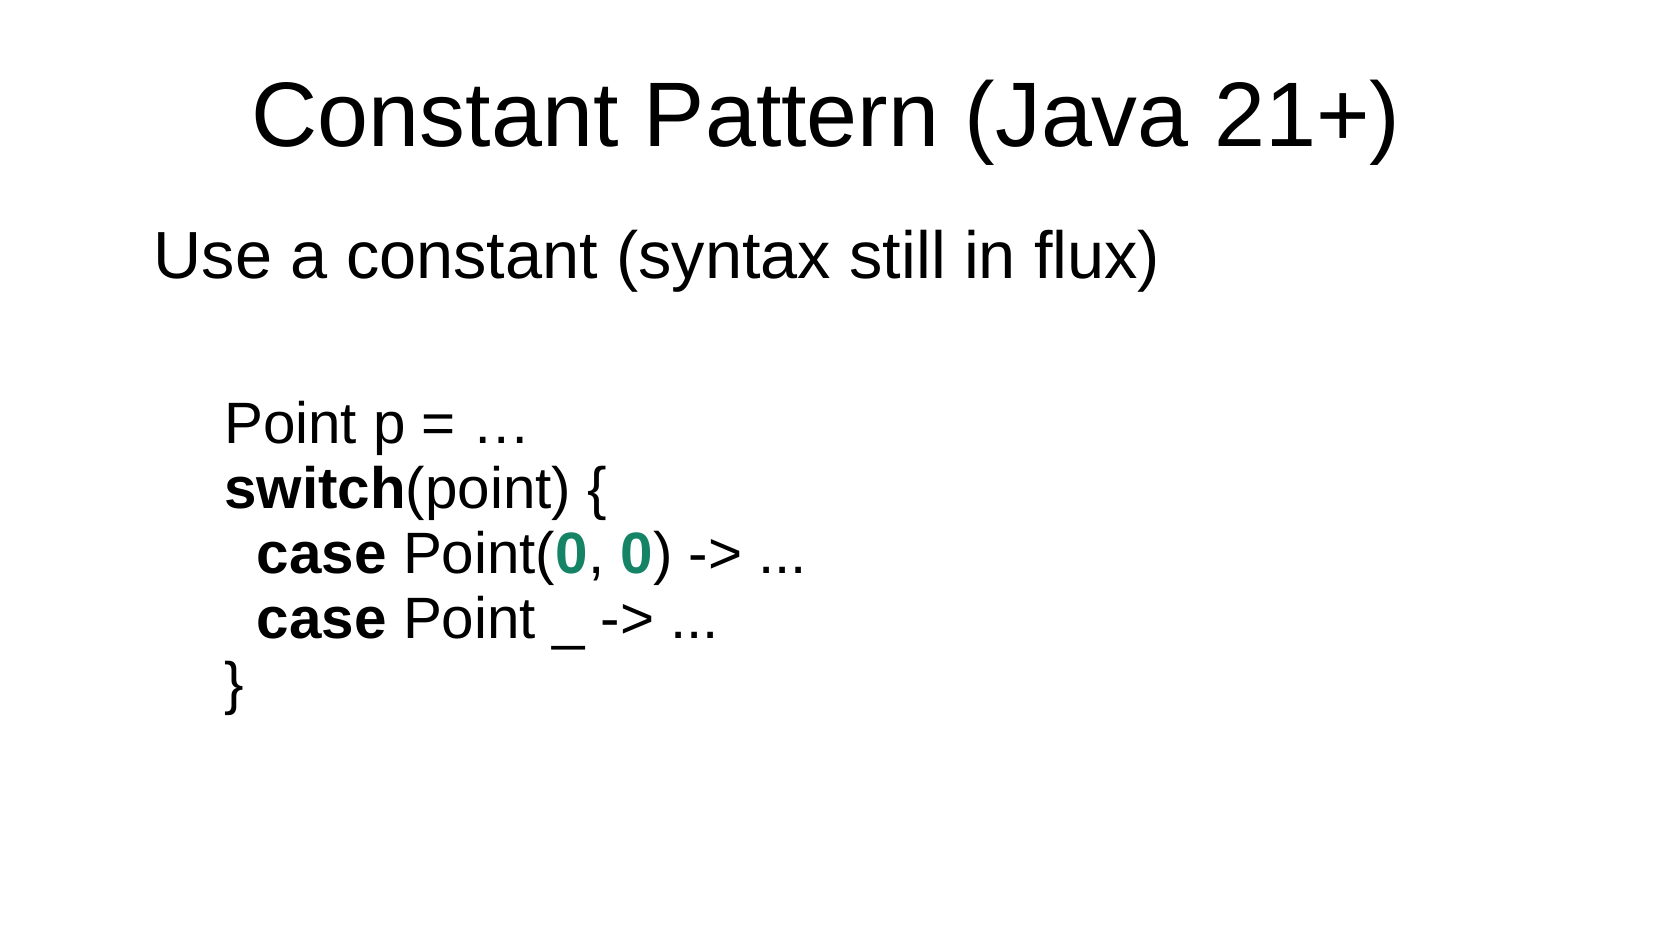

# Constant Pattern (Java 21+)
Use a constant (syntax still in flux)
Point p = …
switch(point) {
 case Point(0, 0) -> ...
 case Point _ -> ...
}